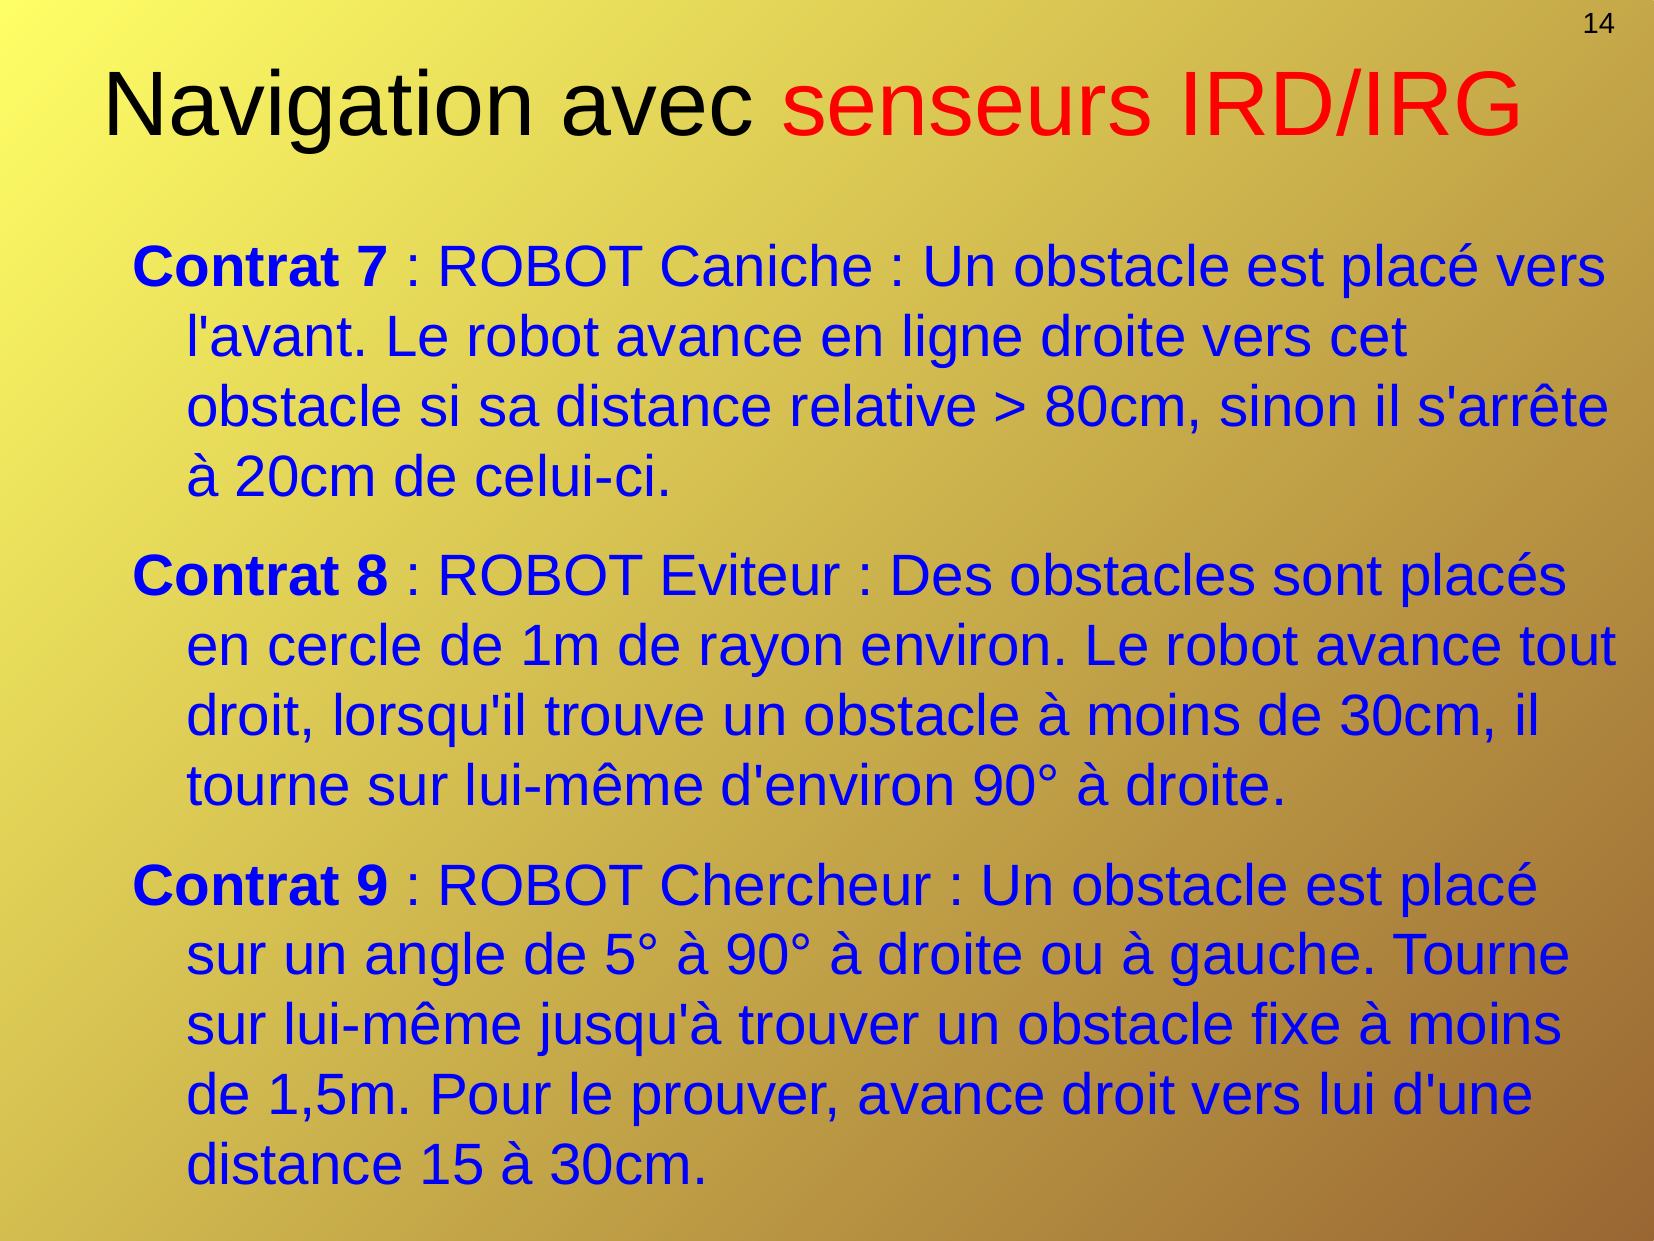

# Navigation avec senseurs IRD/IRG
Contrat 7 : ROBOT Caniche : Un obstacle est placé vers l'avant. Le robot avance en ligne droite vers cet obstacle si sa distance relative > 80cm, sinon il s'arrête à 20cm de celui-ci.
Contrat 8 : ROBOT Eviteur : Des obstacles sont placés en cercle de 1m de rayon environ. Le robot avance tout droit, lorsqu'il trouve un obstacle à moins de 30cm, il tourne sur lui-même d'environ 90° à droite.
Contrat 9 : ROBOT Chercheur : Un obstacle est placé sur un angle de 5° à 90° à droite ou à gauche. Tourne sur lui-même jusqu'à trouver un obstacle fixe à moins de 1,5m. Pour le prouver, avance droit vers lui d'une distance 15 à 30cm.